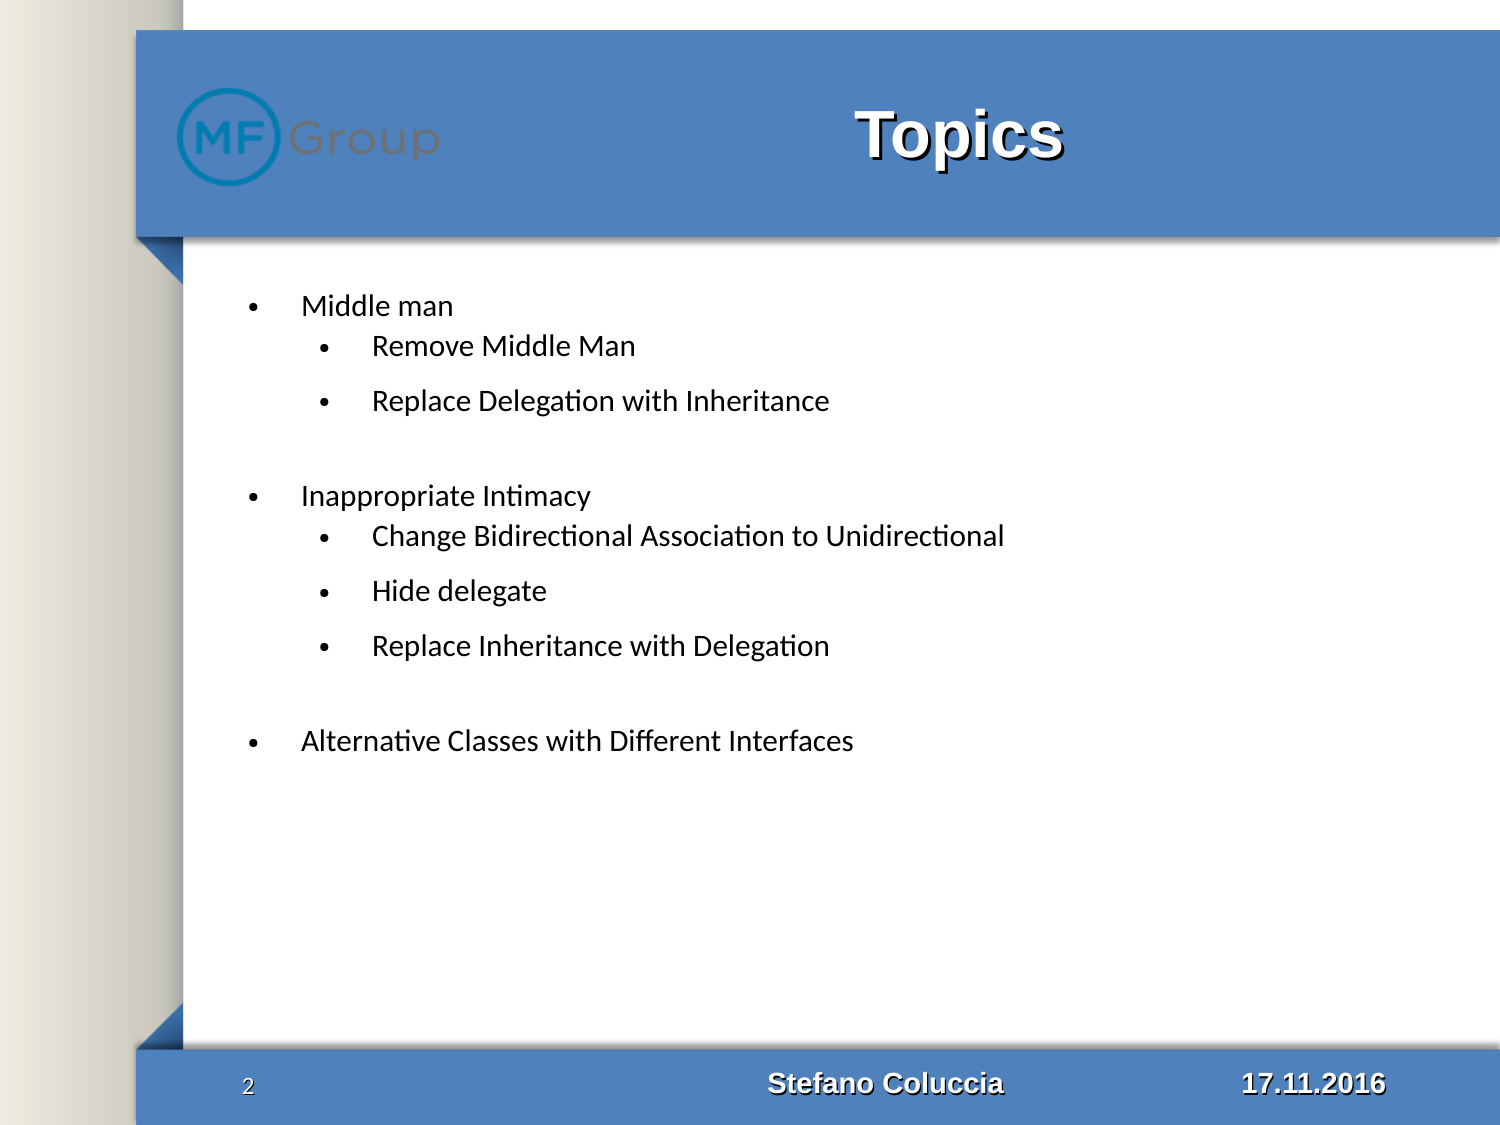

# Topics
Middle man
Remove Middle Man
Replace Delegation with Inheritance
Inappropriate Intimacy
Change Bidirectional Association to Unidirectional
Hide delegate
Replace Inheritance with Delegation
Alternative Classes with Different Interfaces
2
Stefano Coluccia
17.11.2016